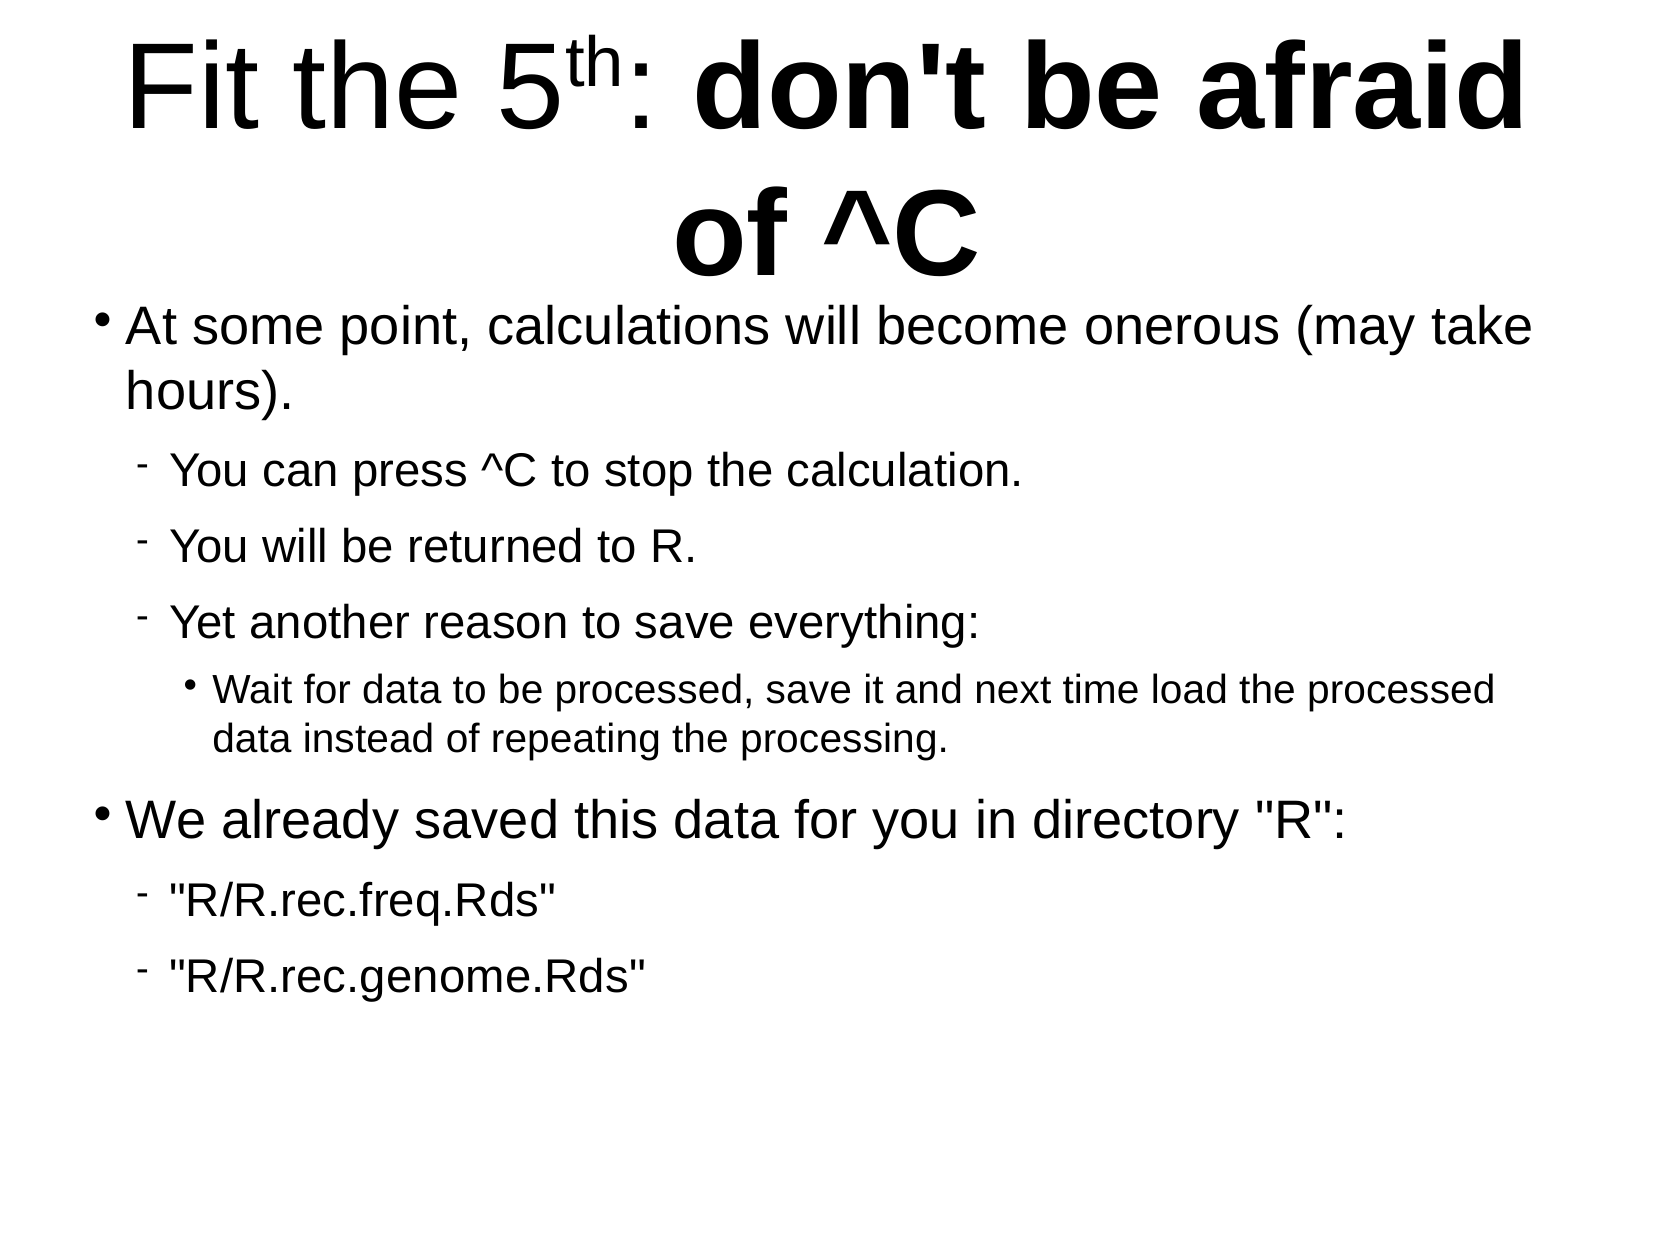

Fit the 5th: don't be afraid of ^C
At some point, calculations will become onerous (may take hours).
You can press ^C to stop the calculation.
You will be returned to R.
Yet another reason to save everything:
Wait for data to be processed, save it and next time load the processed data instead of repeating the processing.
We already saved this data for you in directory "R":
"R/R.rec.freq.Rds"
"R/R.rec.genome.Rds"